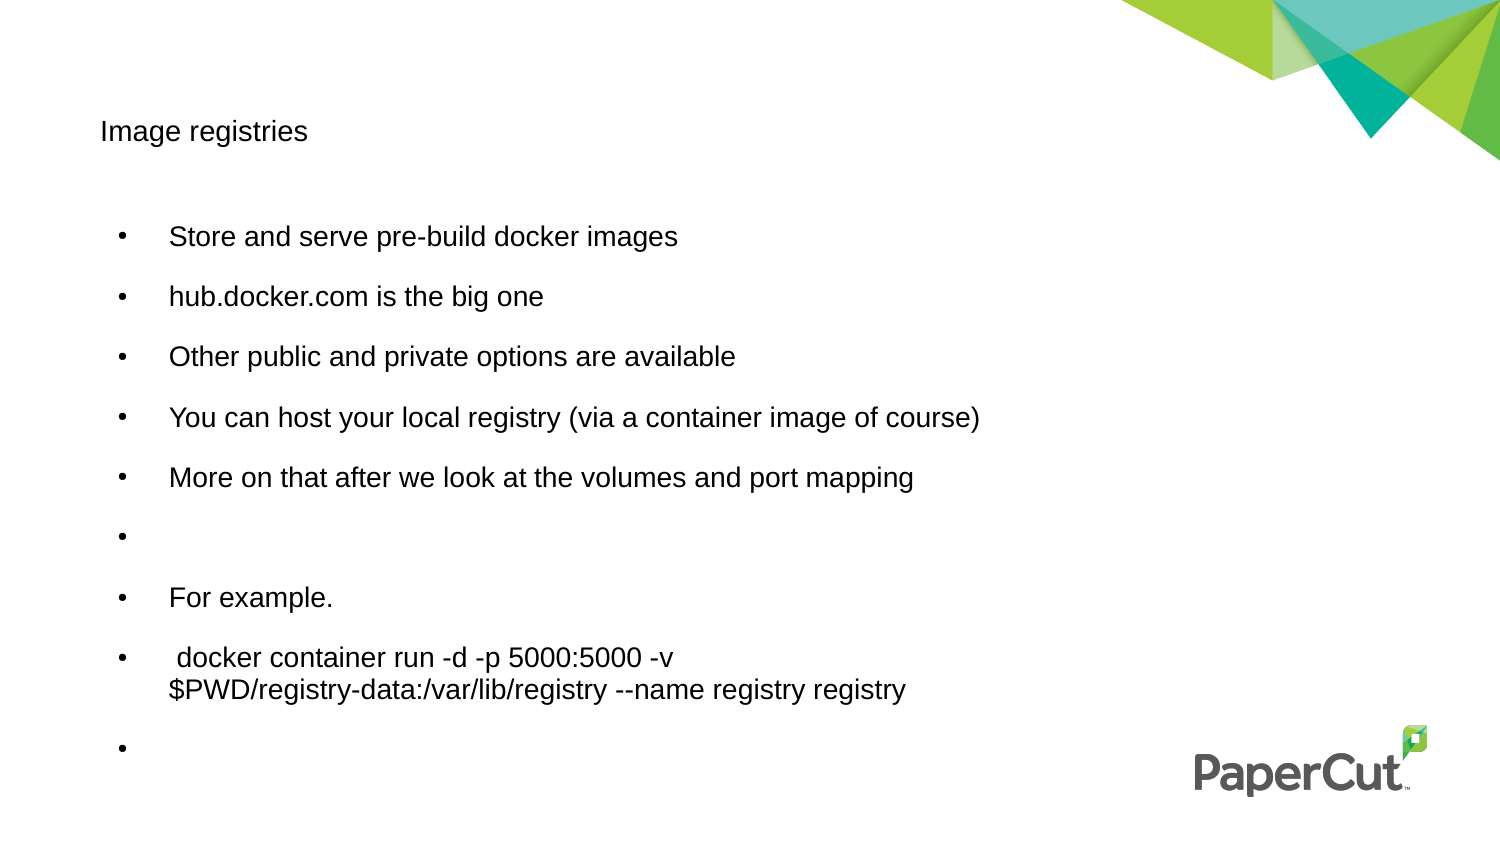

# Image registries
Store and serve pre-build docker images
hub.docker.com is the big one
Other public and private options are available
You can host your local registry (via a container image of course)
More on that after we look at the volumes and port mapping
For example.
 docker container run -d -p 5000:5000 -v $PWD/registry-data:/var/lib/registry --name registry registry